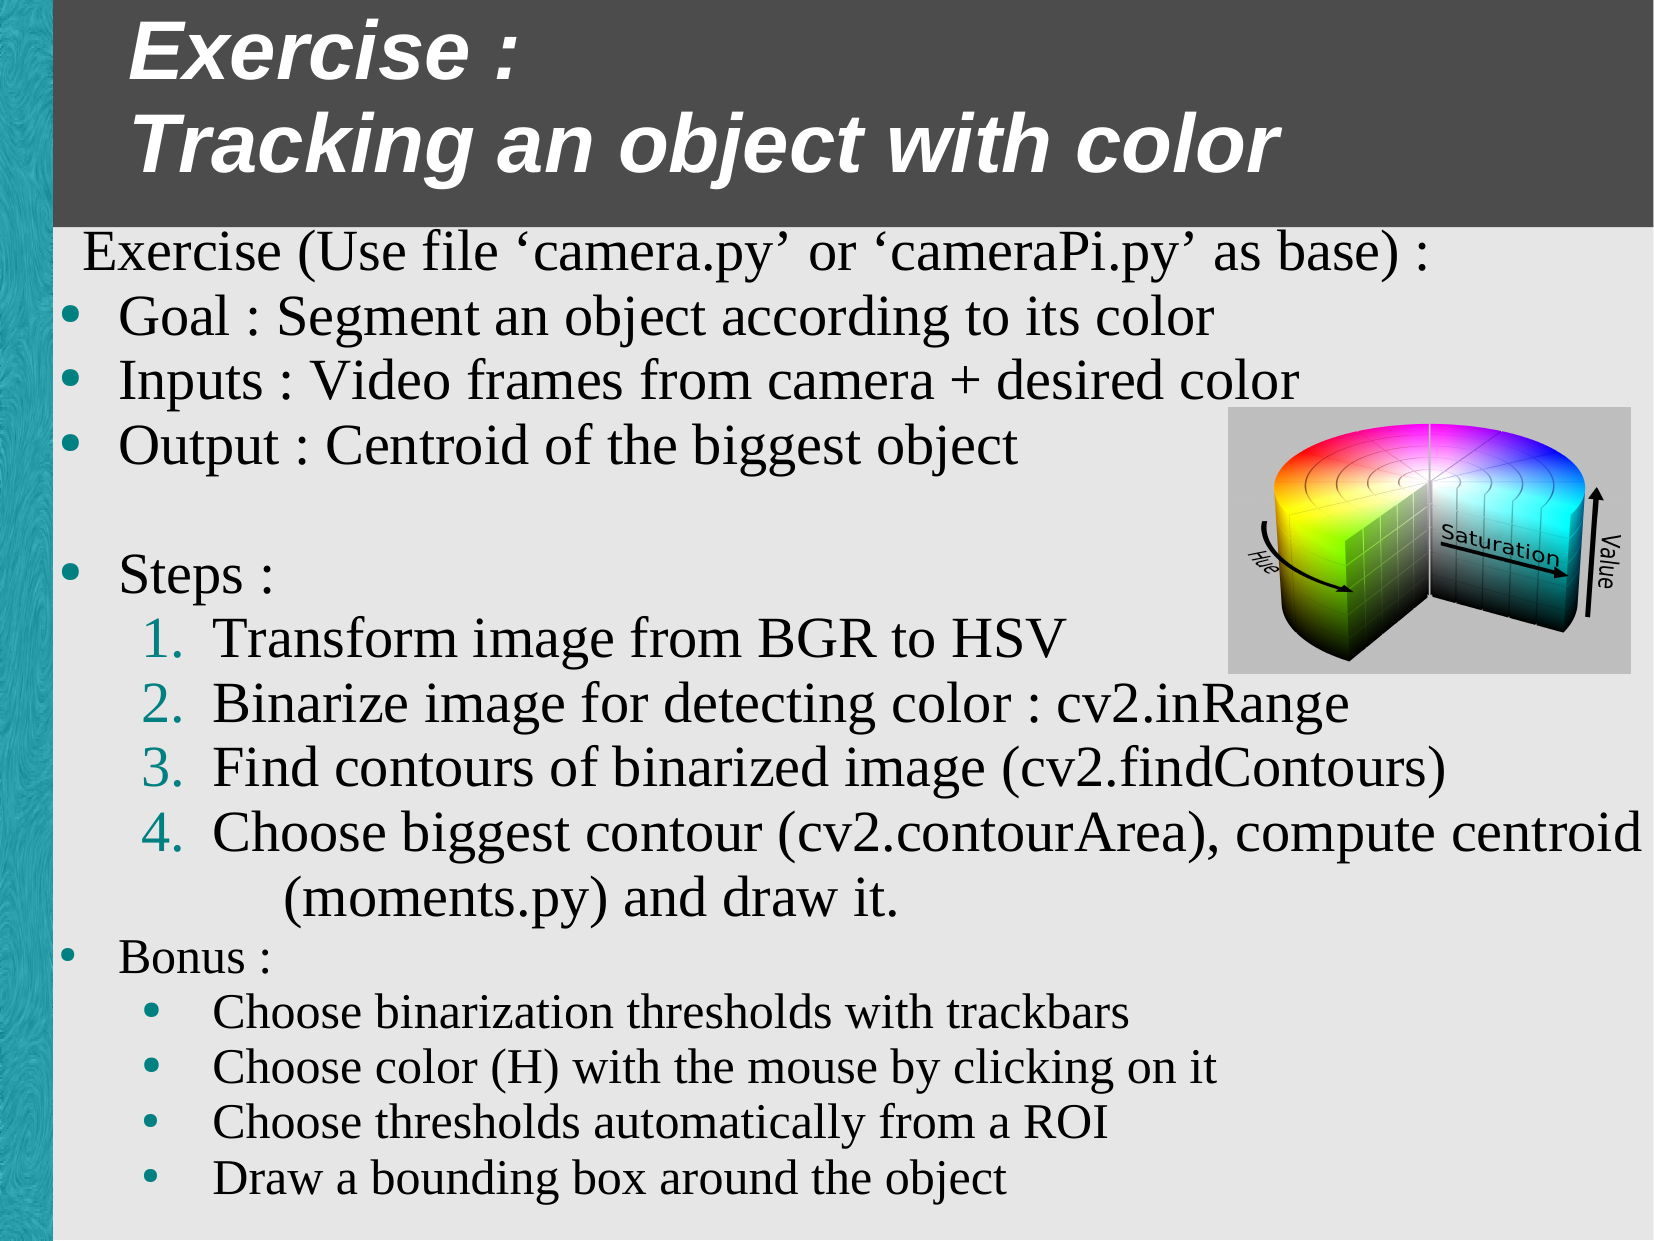

# Exercise : Tracking an object with color
Exercise (Use file ‘camera.py’ or ‘cameraPi.py’ as base) :
Goal : Segment an object according to its color
Inputs : Video frames from camera + desired color
Output : Centroid of the biggest object
Steps :
Transform image from BGR to HSV
Binarize image for detecting color : cv2.inRange
Find contours of binarized image (cv2.findContours)
Choose biggest contour (cv2.contourArea), compute centroid (moments.py) and draw it.
Bonus :
Choose binarization thresholds with trackbars
Choose color (H) with the mouse by clicking on it
Choose thresholds automatically from a ROI
Draw a bounding box around the object